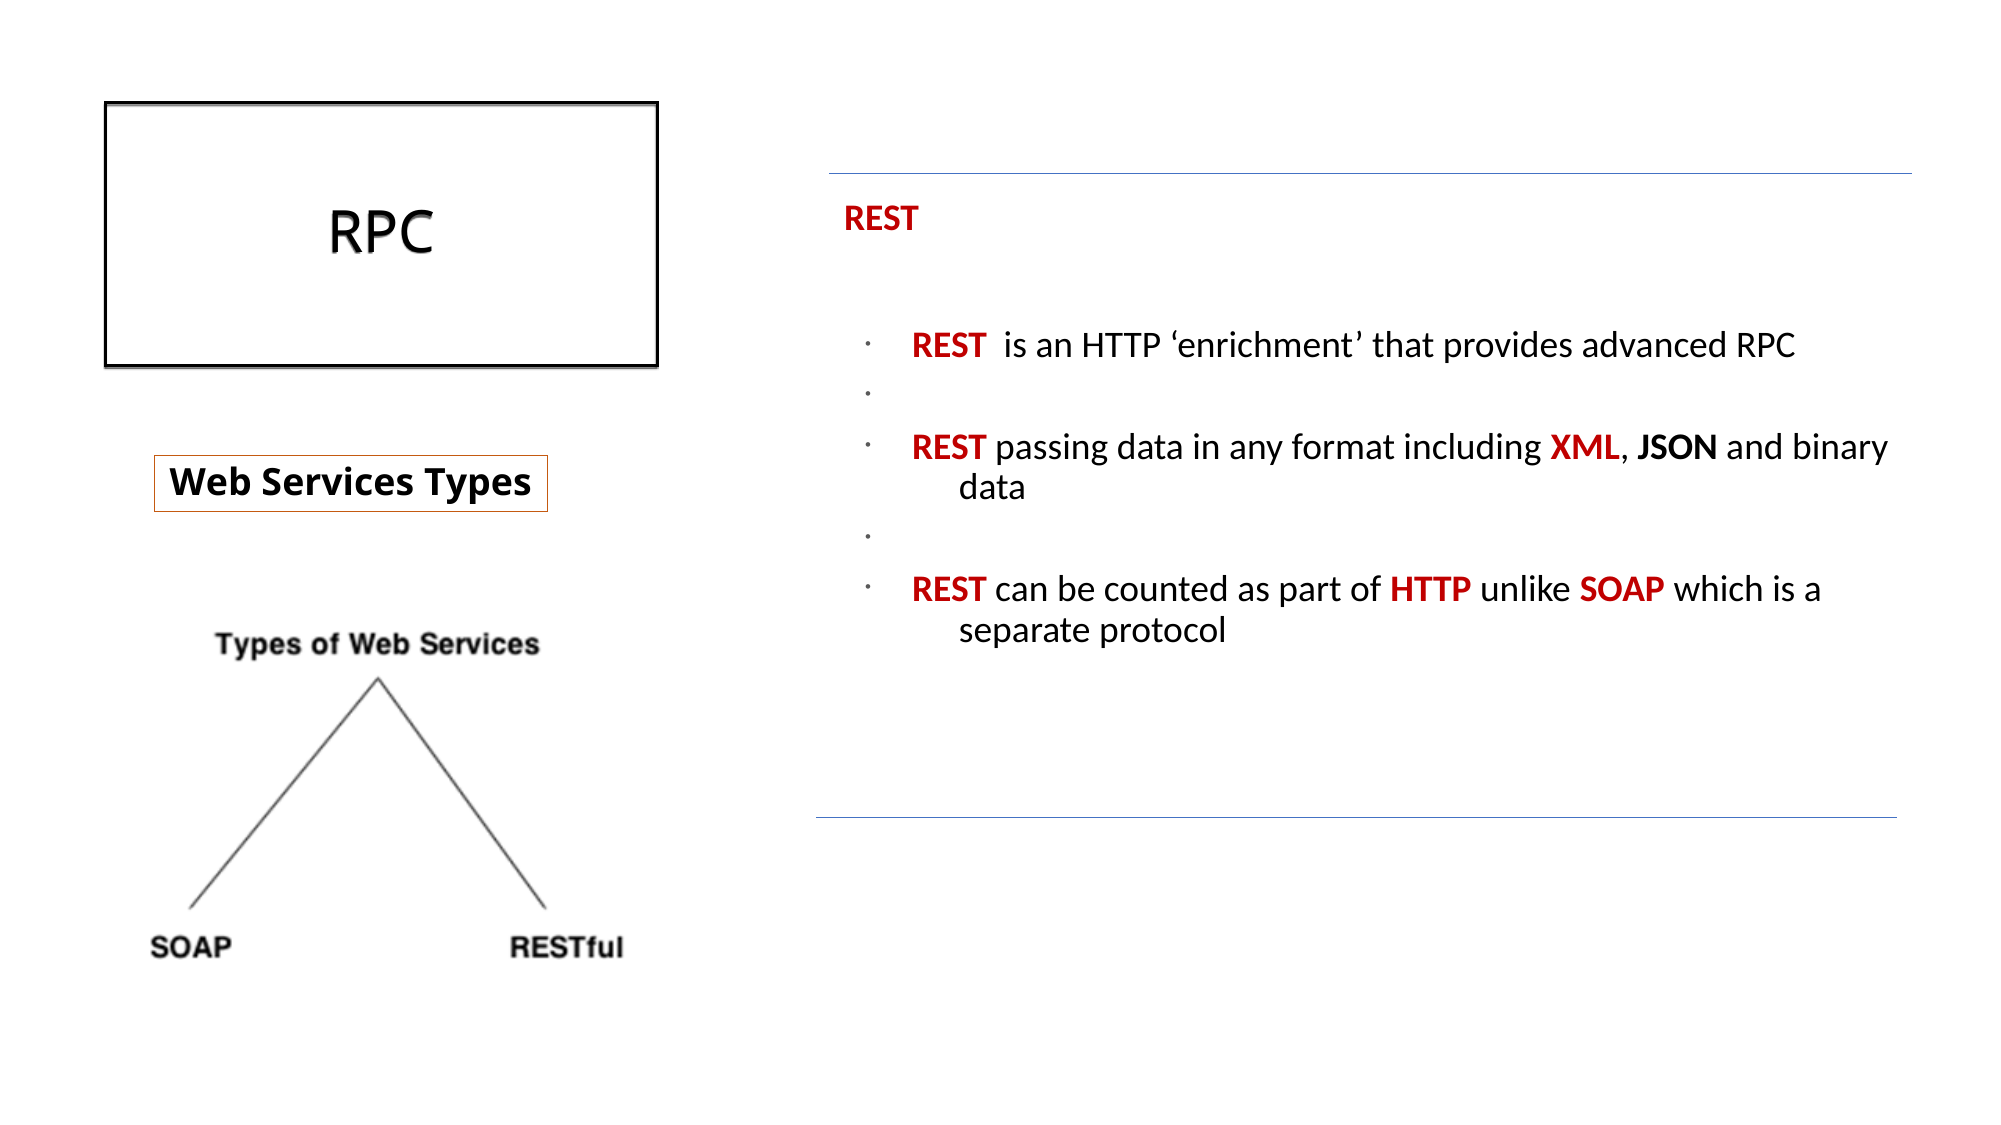

# RPC
REST
REST is an HTTP ‘enrichment’ that provides advanced RPC
REST passing data in any format including XML, JSON and binary data
REST can be counted as part of HTTP unlike SOAP which is a separate protocol
Web Services Types